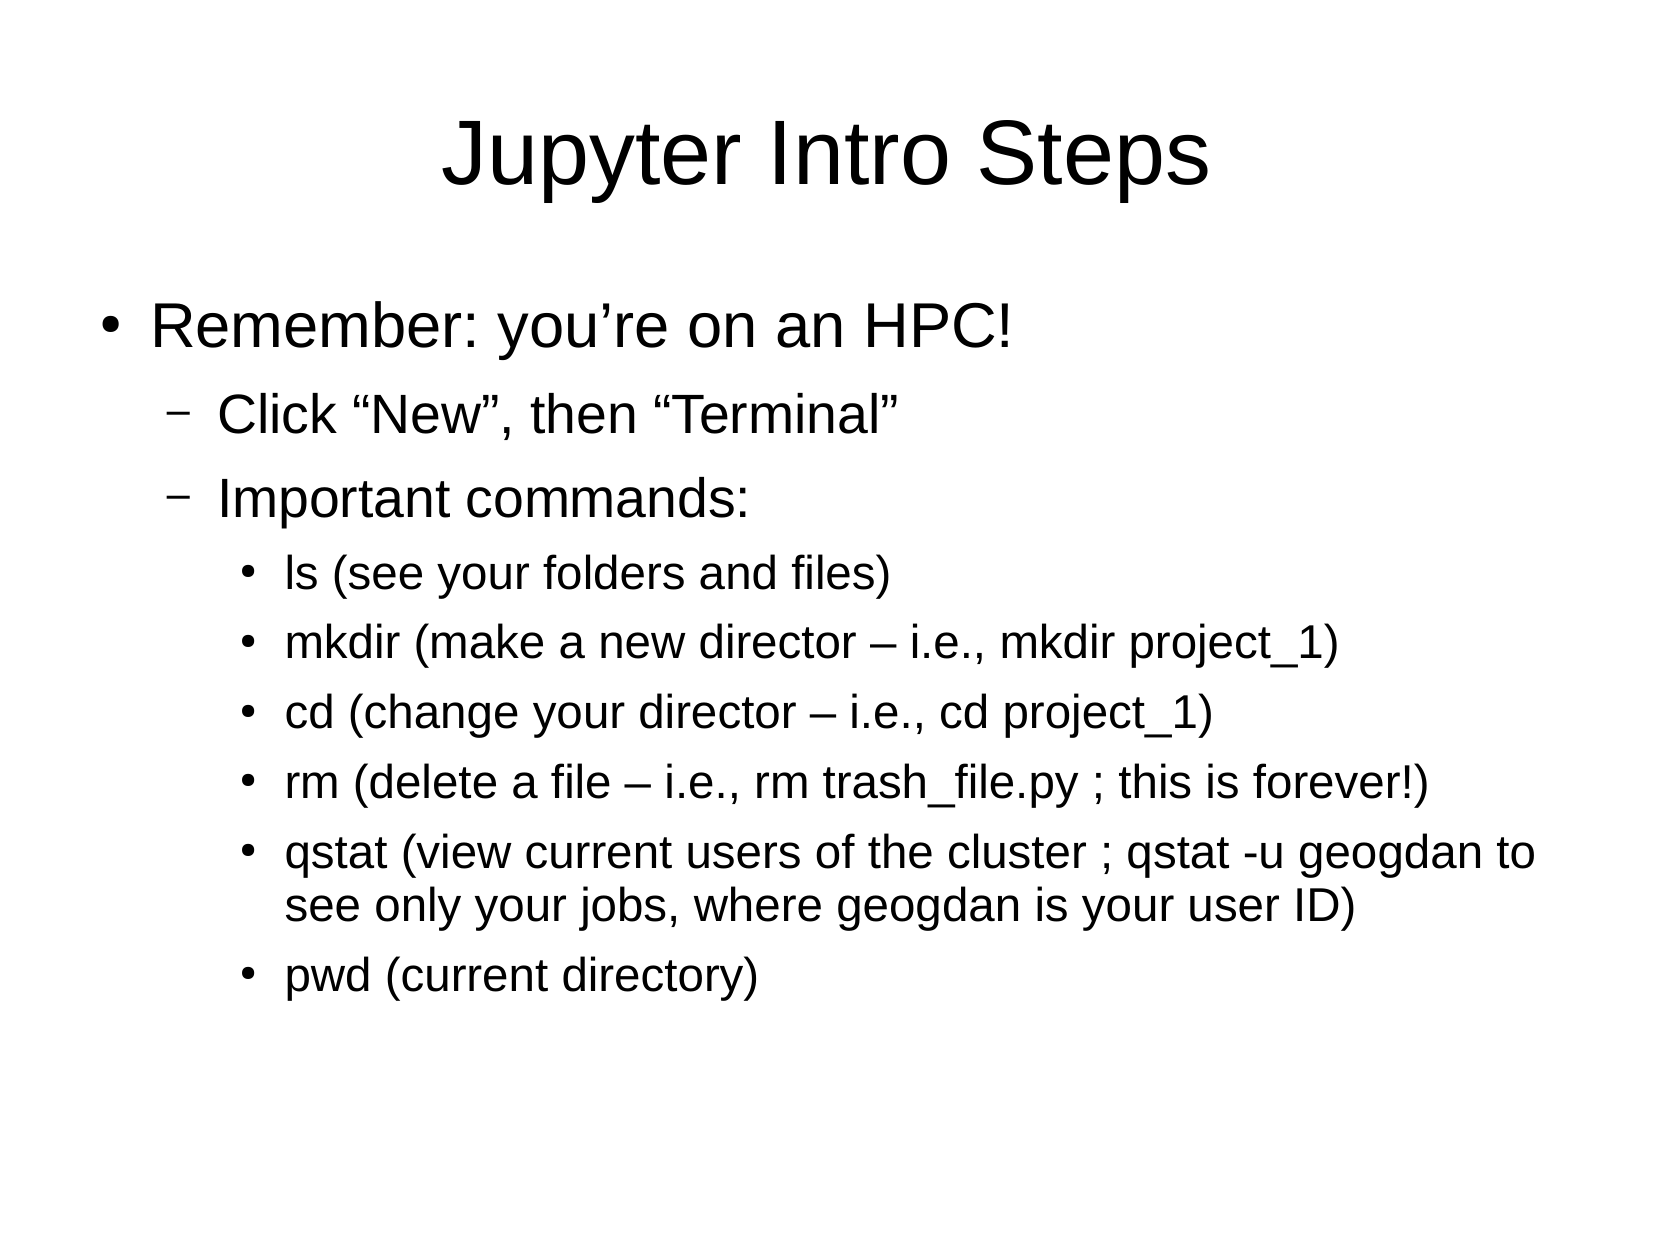

# Jupyter Intro Steps
Remember: you’re on an HPC!
Click “New”, then “Terminal”
Important commands:
ls (see your folders and files)
mkdir (make a new director – i.e., mkdir project_1)
cd (change your director – i.e., cd project_1)
rm (delete a file – i.e., rm trash_file.py ; this is forever!)
qstat (view current users of the cluster ; qstat -u geogdan to see only your jobs, where geogdan is your user ID)
pwd (current directory)